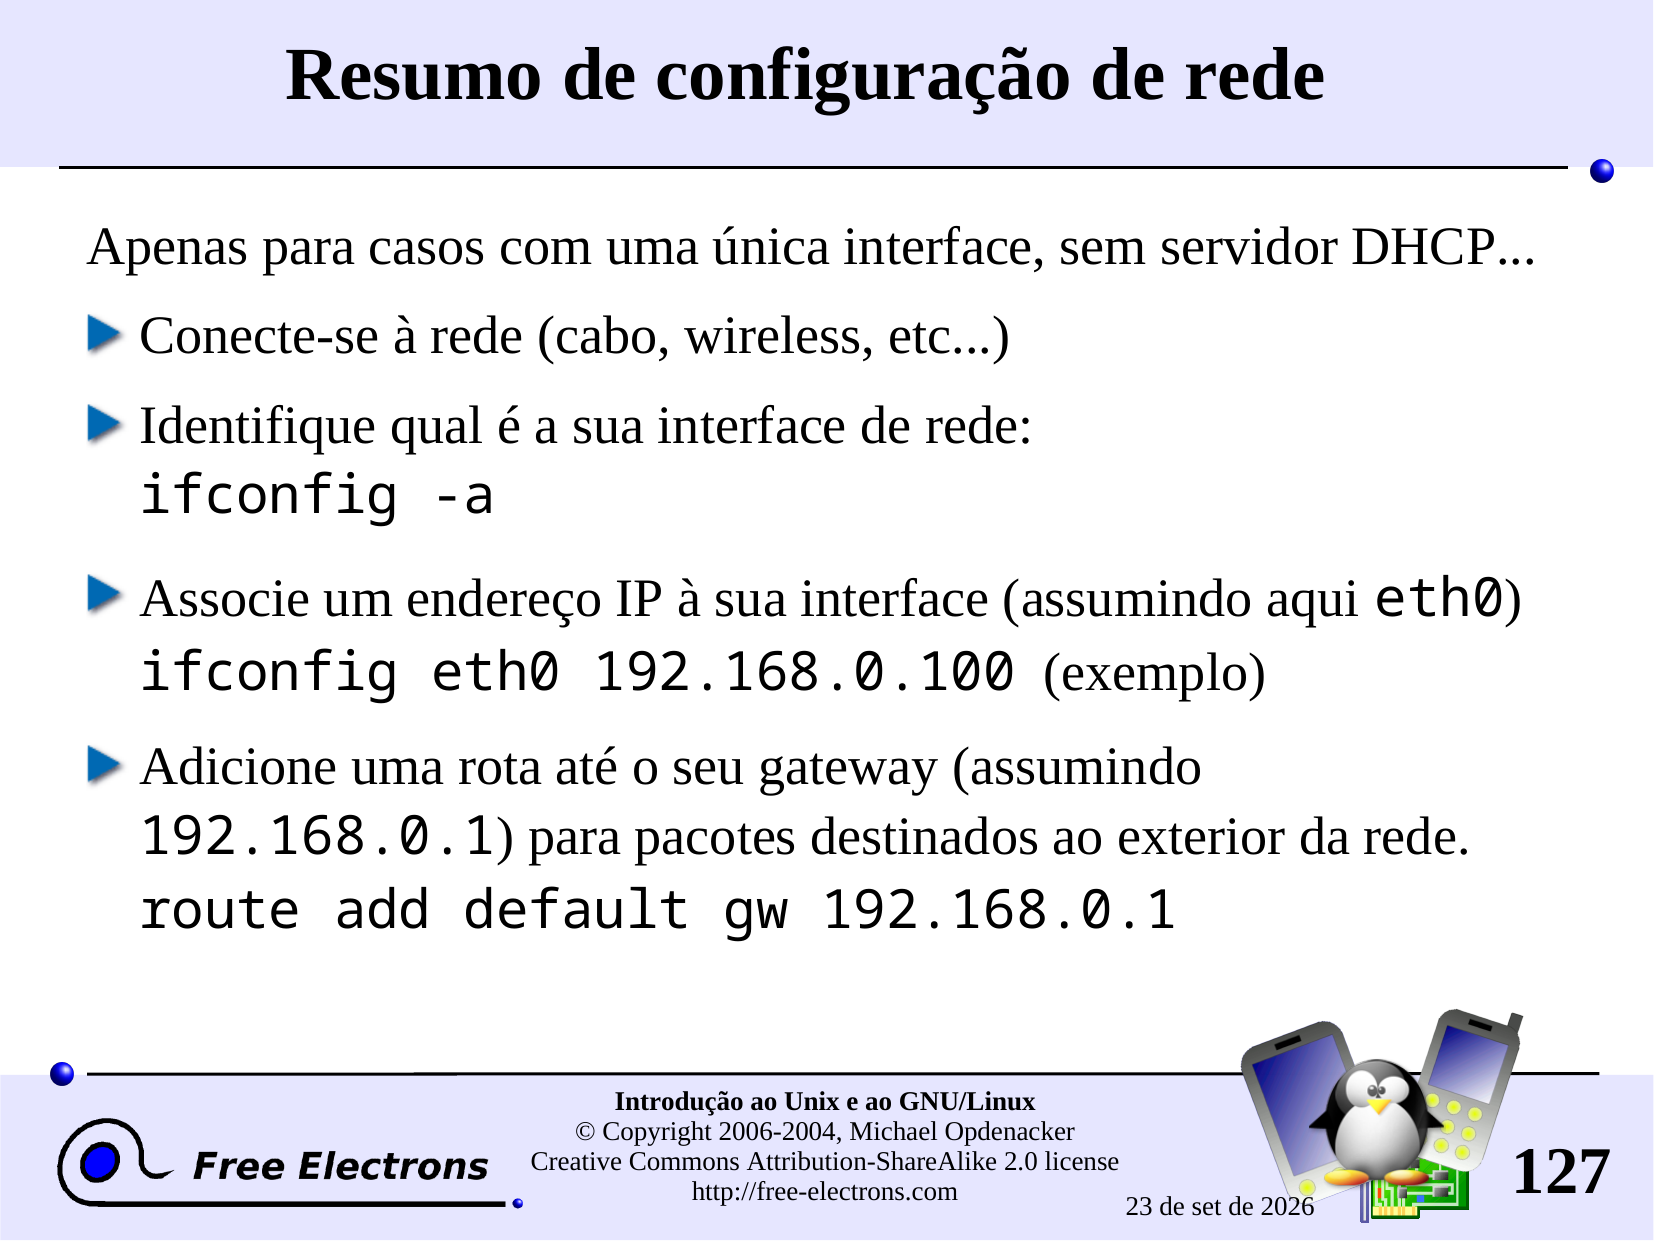

# Resumo de configuração de rede
Apenas para casos com uma única interface, sem servidor DHCP...
Conecte-se à rede (cabo, wireless, etc...)
Identifique qual é a sua interface de rede:
ifconfig -a
Associe um endereço IP à sua interface (assumindo aqui eth0)
ifconfig eth0 192.168.0.100 (exemplo)
Adicione uma rota até o seu gateway (assumindo 192.168.0.1) para pacotes destinados ao exterior da rede.
route add default gw 192.168.0.1